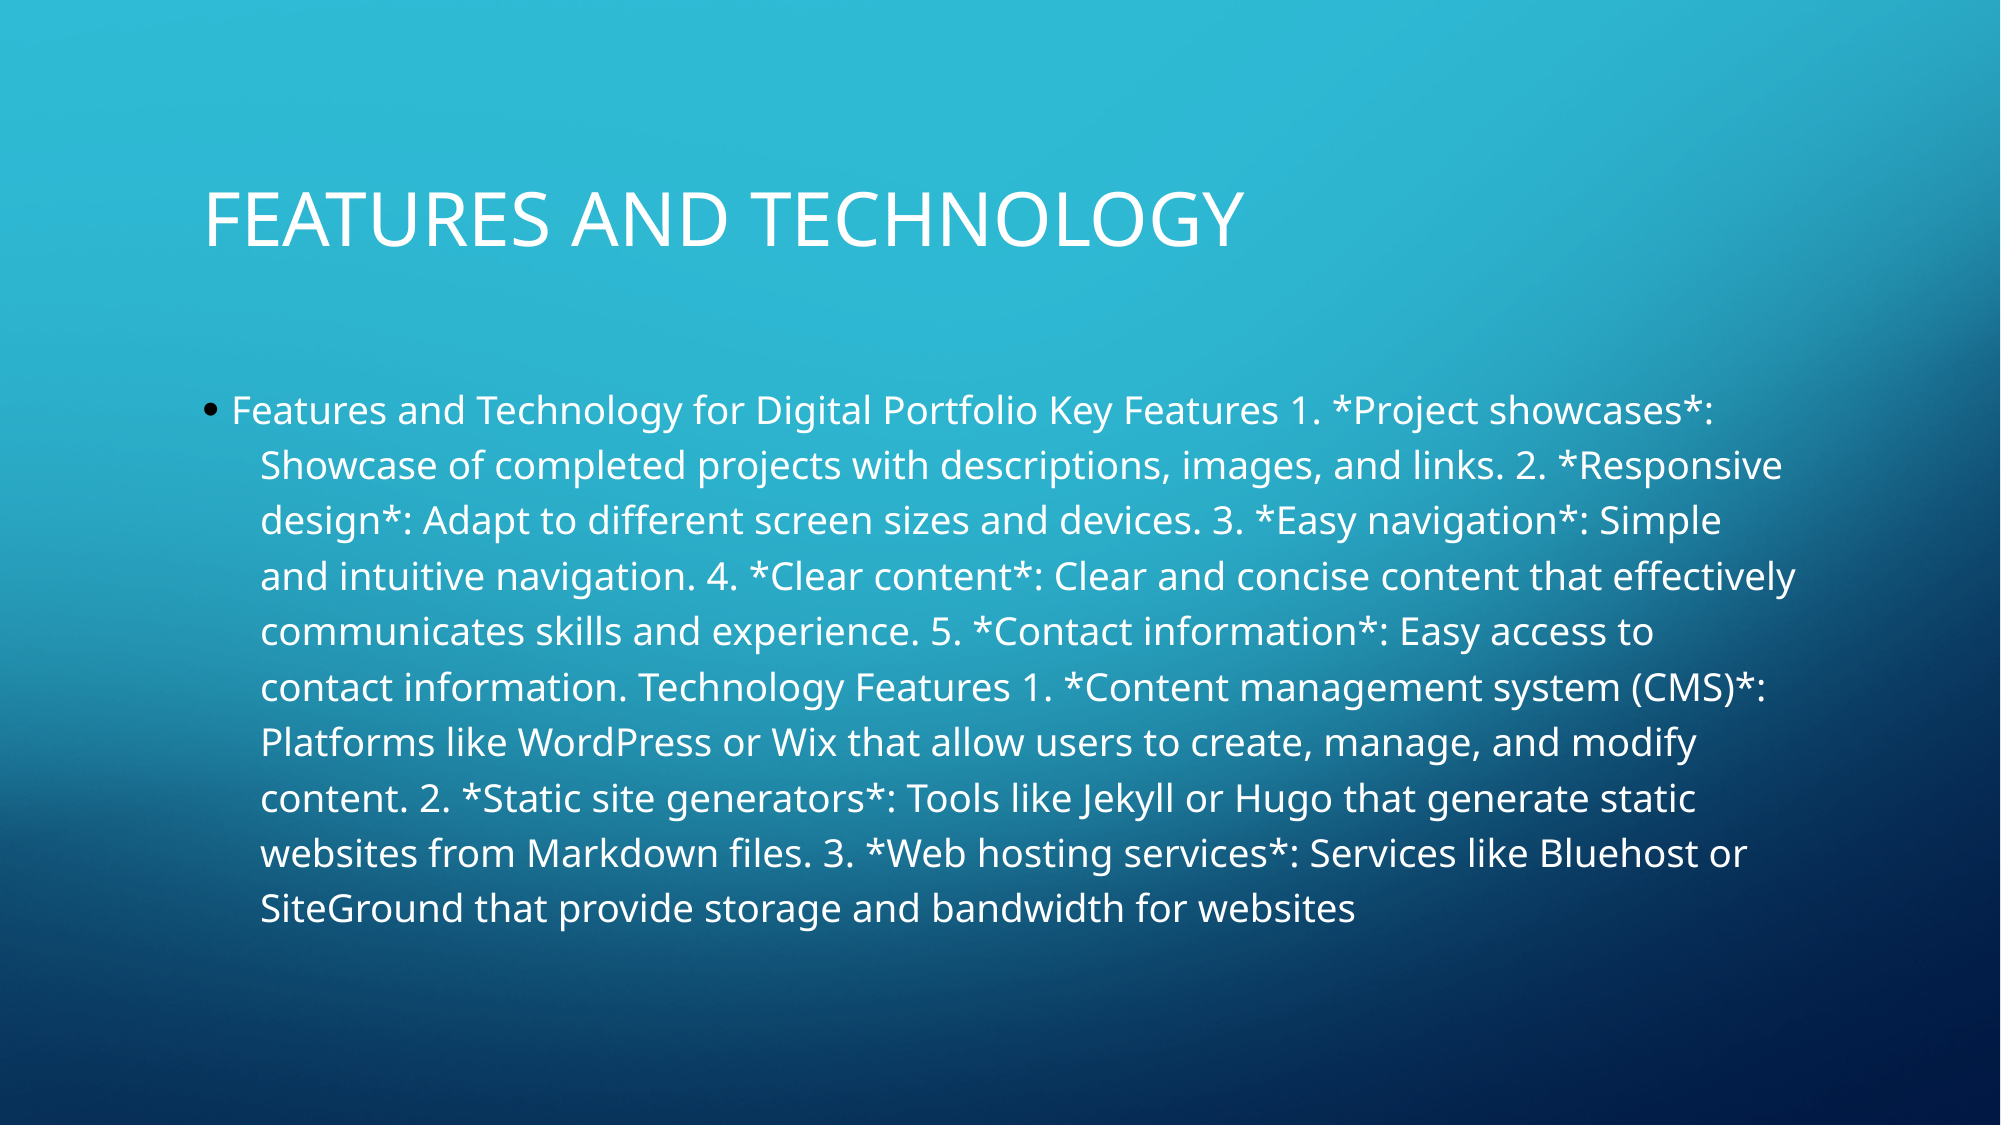

# FEATURES AND TECHNOLOGY
Features and Technology for Digital Portfolio Key Features 1. *Project showcases*: Showcase of completed projects with descriptions, images, and links. 2. *Responsive design*: Adapt to different screen sizes and devices. 3. *Easy navigation*: Simple and intuitive navigation. 4. *Clear content*: Clear and concise content that effectively communicates skills and experience. 5. *Contact information*: Easy access to contact information. Technology Features 1. *Content management system (CMS)*: Platforms like WordPress or Wix that allow users to create, manage, and modify content. 2. *Static site generators*: Tools like Jekyll or Hugo that generate static websites from Markdown files. 3. *Web hosting services*: Services like Bluehost or SiteGround that provide storage and bandwidth for websites